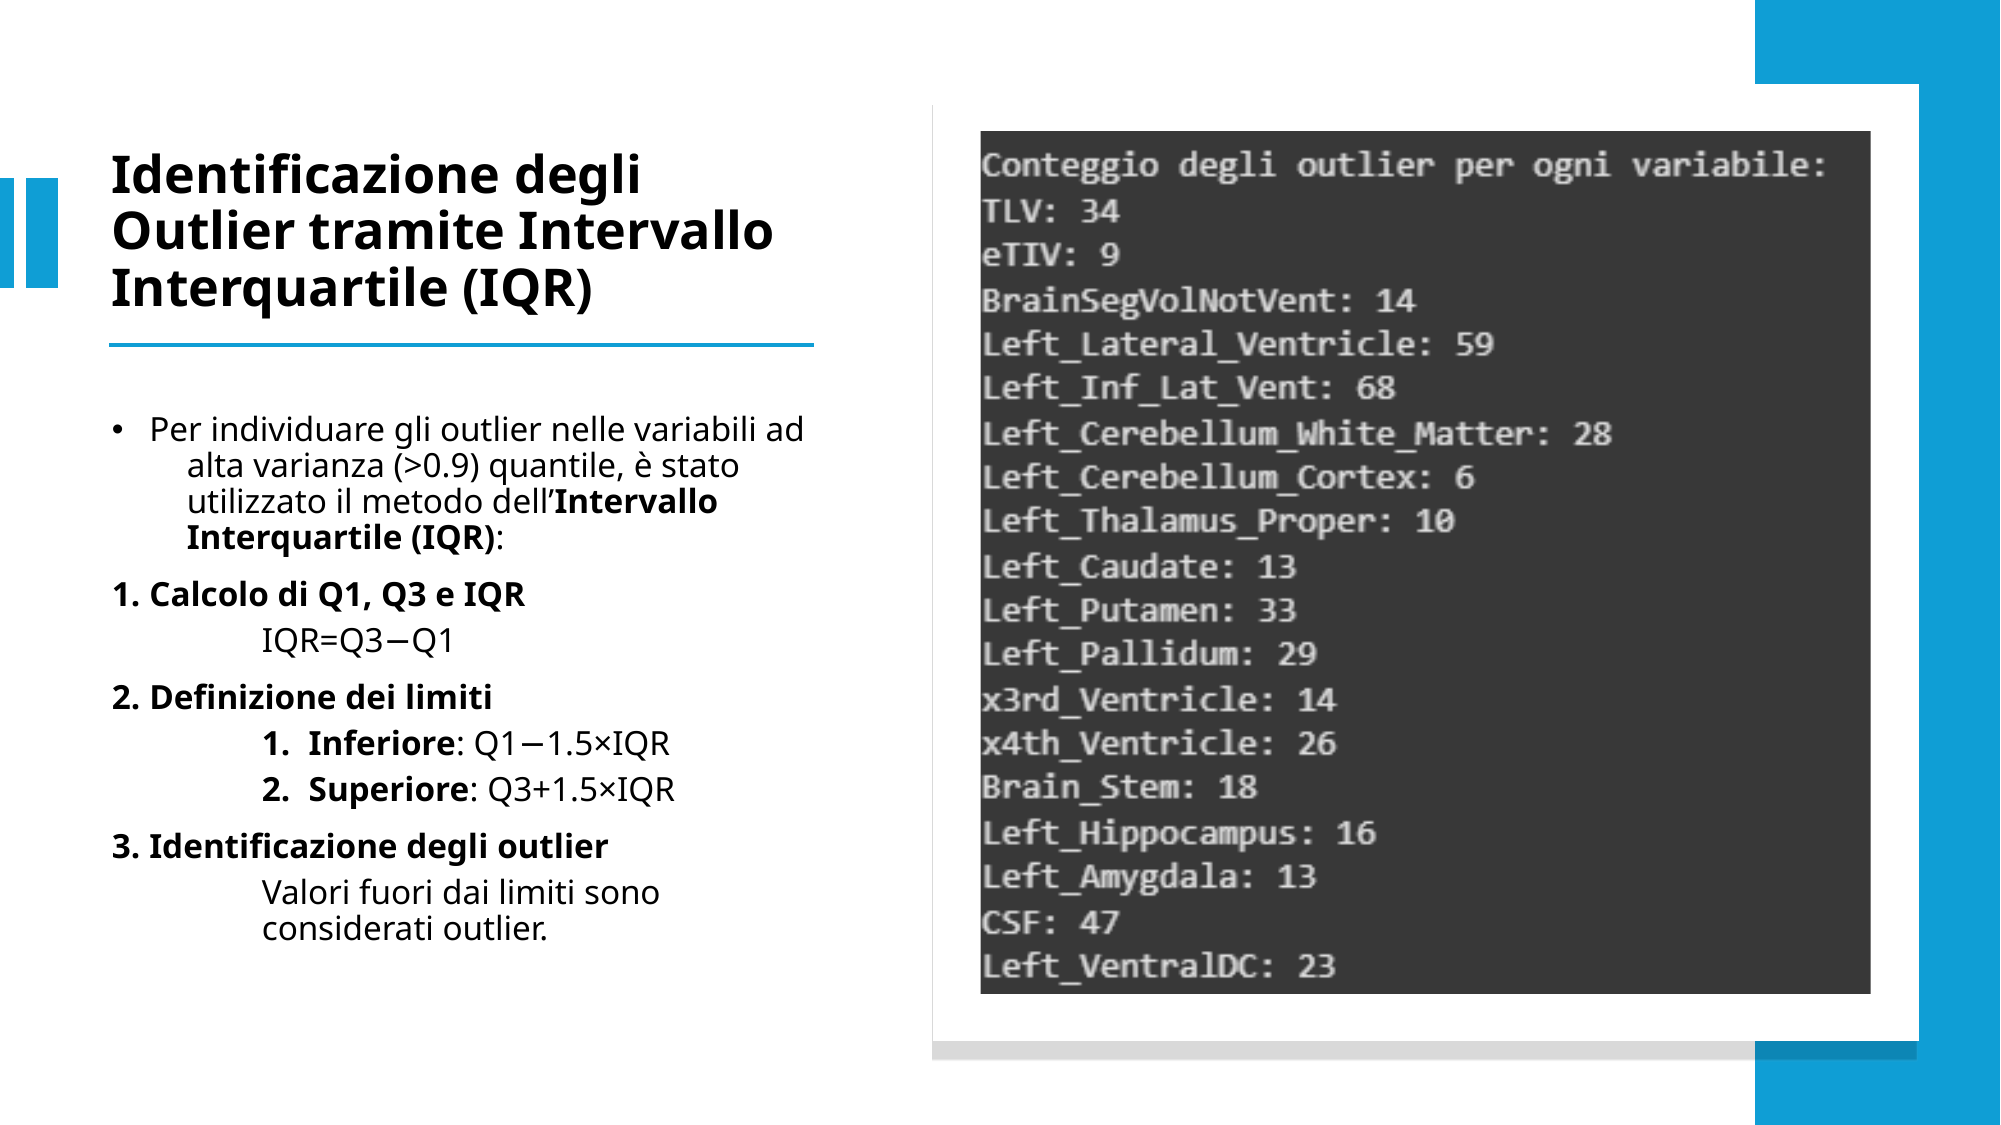

# Identificazione degli Outlier tramite Intervallo Interquartile (IQR)
Per individuare gli outlier nelle variabili ad alta varianza (>0.9) quantile, è stato utilizzato il metodo dell’Intervallo Interquartile (IQR):
Calcolo di Q1, Q3 e IQR
IQR=Q3−Q1
Definizione dei limiti
Inferiore: Q1−1.5×IQR
Superiore: Q3+1.5×IQR
Identificazione degli outlier
Valori fuori dai limiti sono considerati outlier.